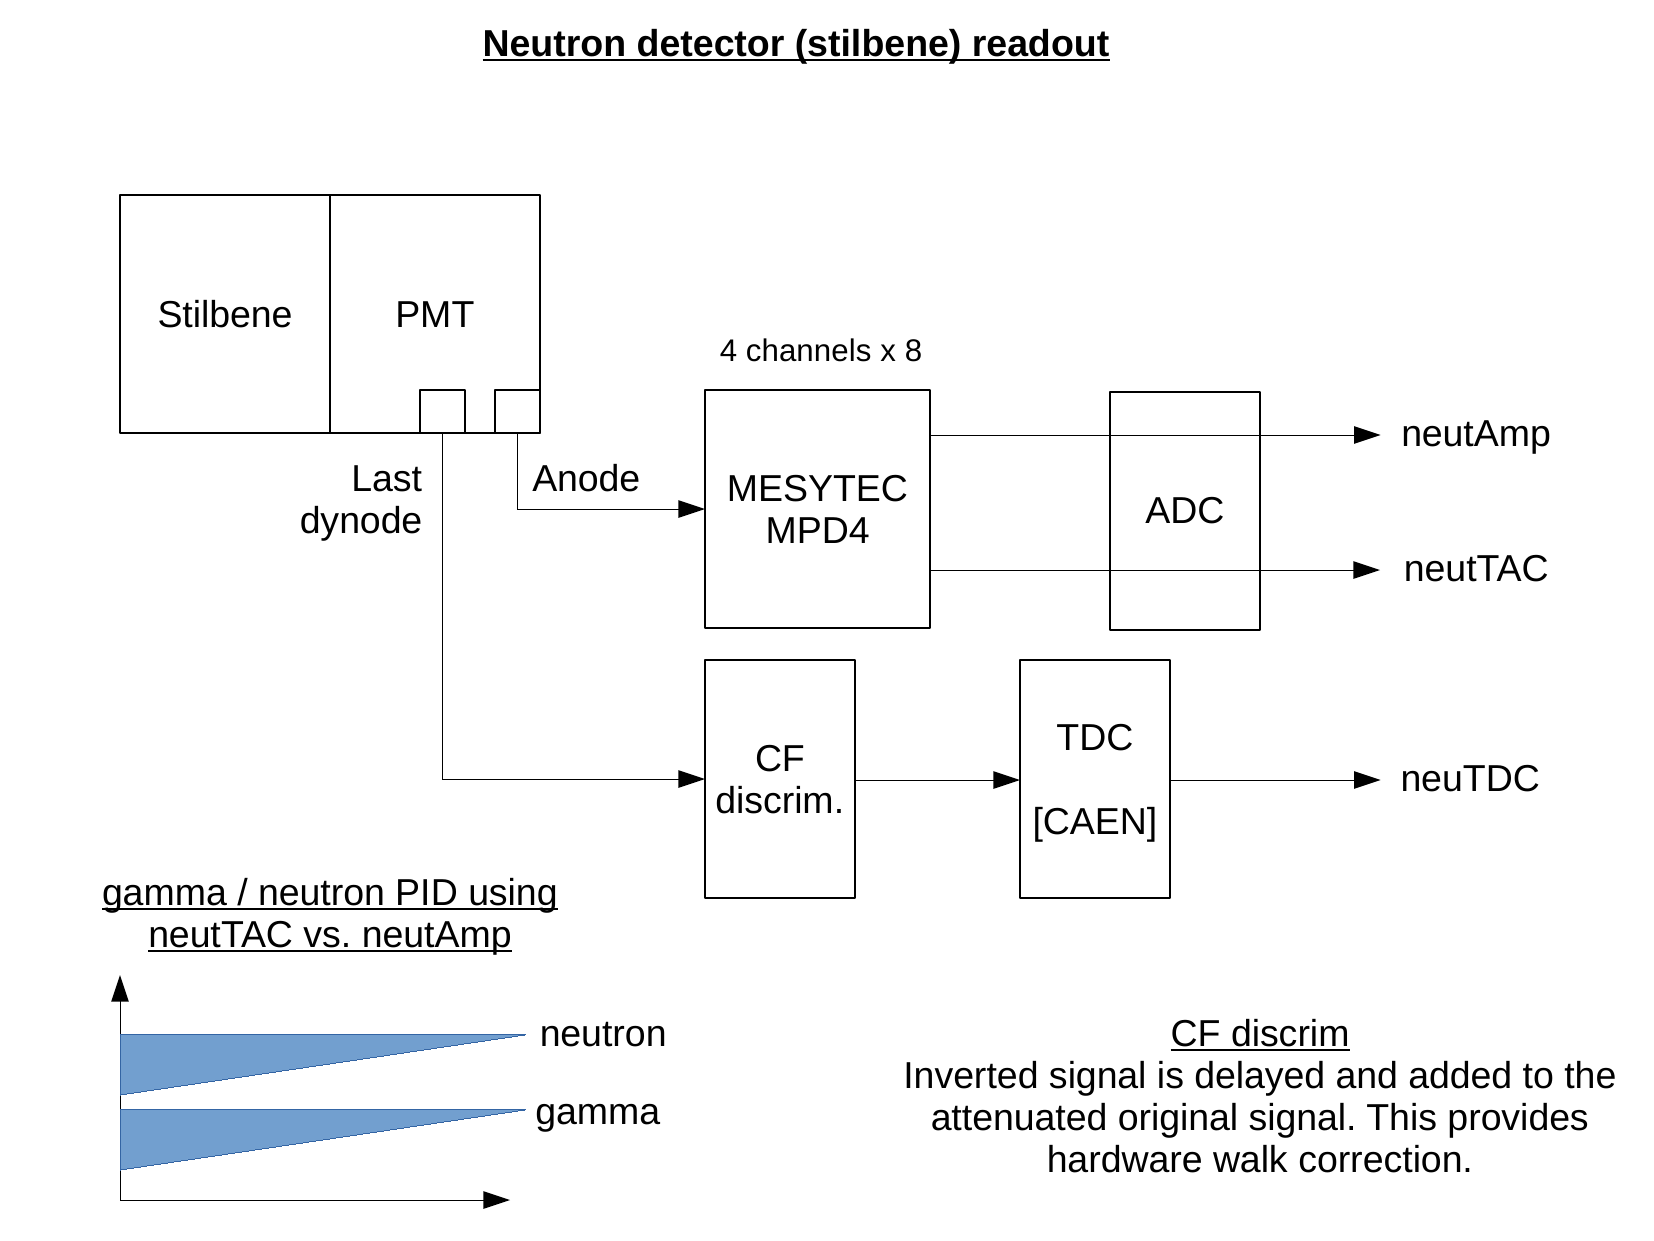

Neutron detector (stilbene) readout
Stilbene
PMT
4 channels x 8
MESYTEC
MPD4
ADC
neutAmp
Last
dynode
Anode
neutTAC
CF
discrim.
TDC
[CAEN]
neuTDC
gamma / neutron PID using neutTAC vs. neutAmp
neutron
CF discrim
Inverted signal is delayed and added to the attenuated original signal. This provides hardware walk correction.
gamma